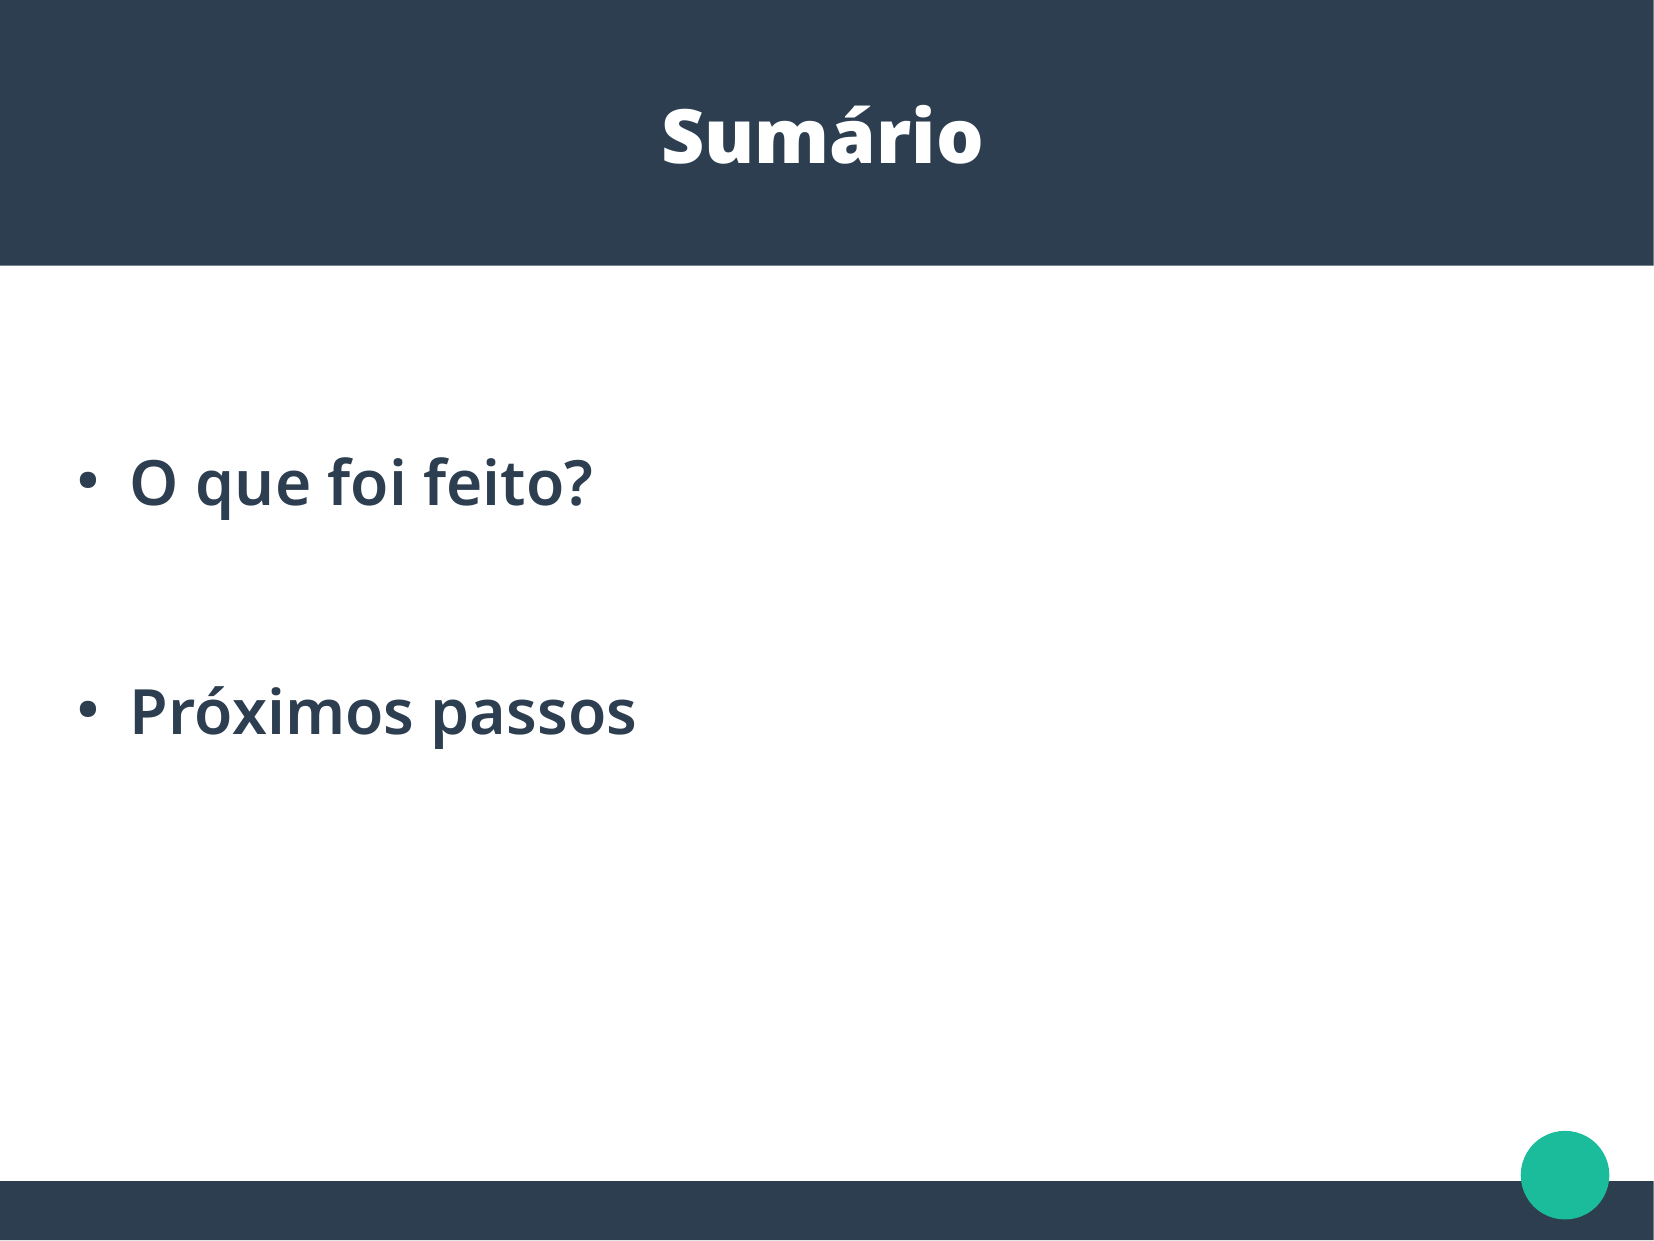

# Sumário
O que foi feito?
Próximos passos